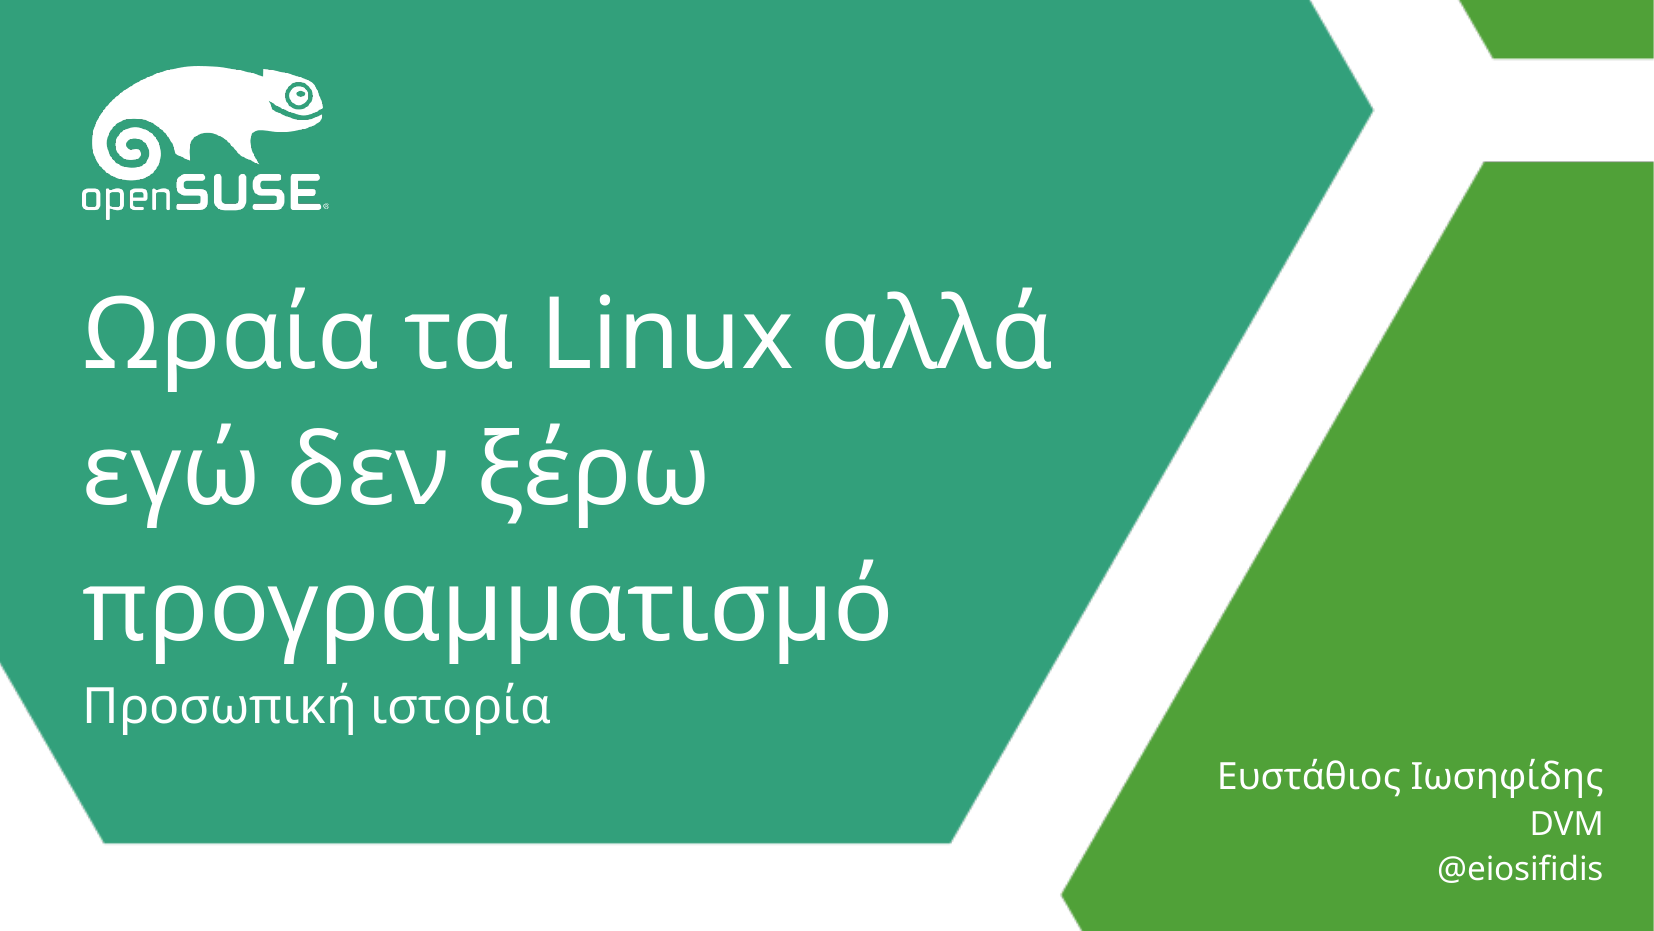

Ωραία τα Linux αλλά εγώ δεν ξέρω προγραμματισμό
Προσωπική ιστορία
# Ευστάθιος Ιωσηφίδης
DVM
@eiosifidis